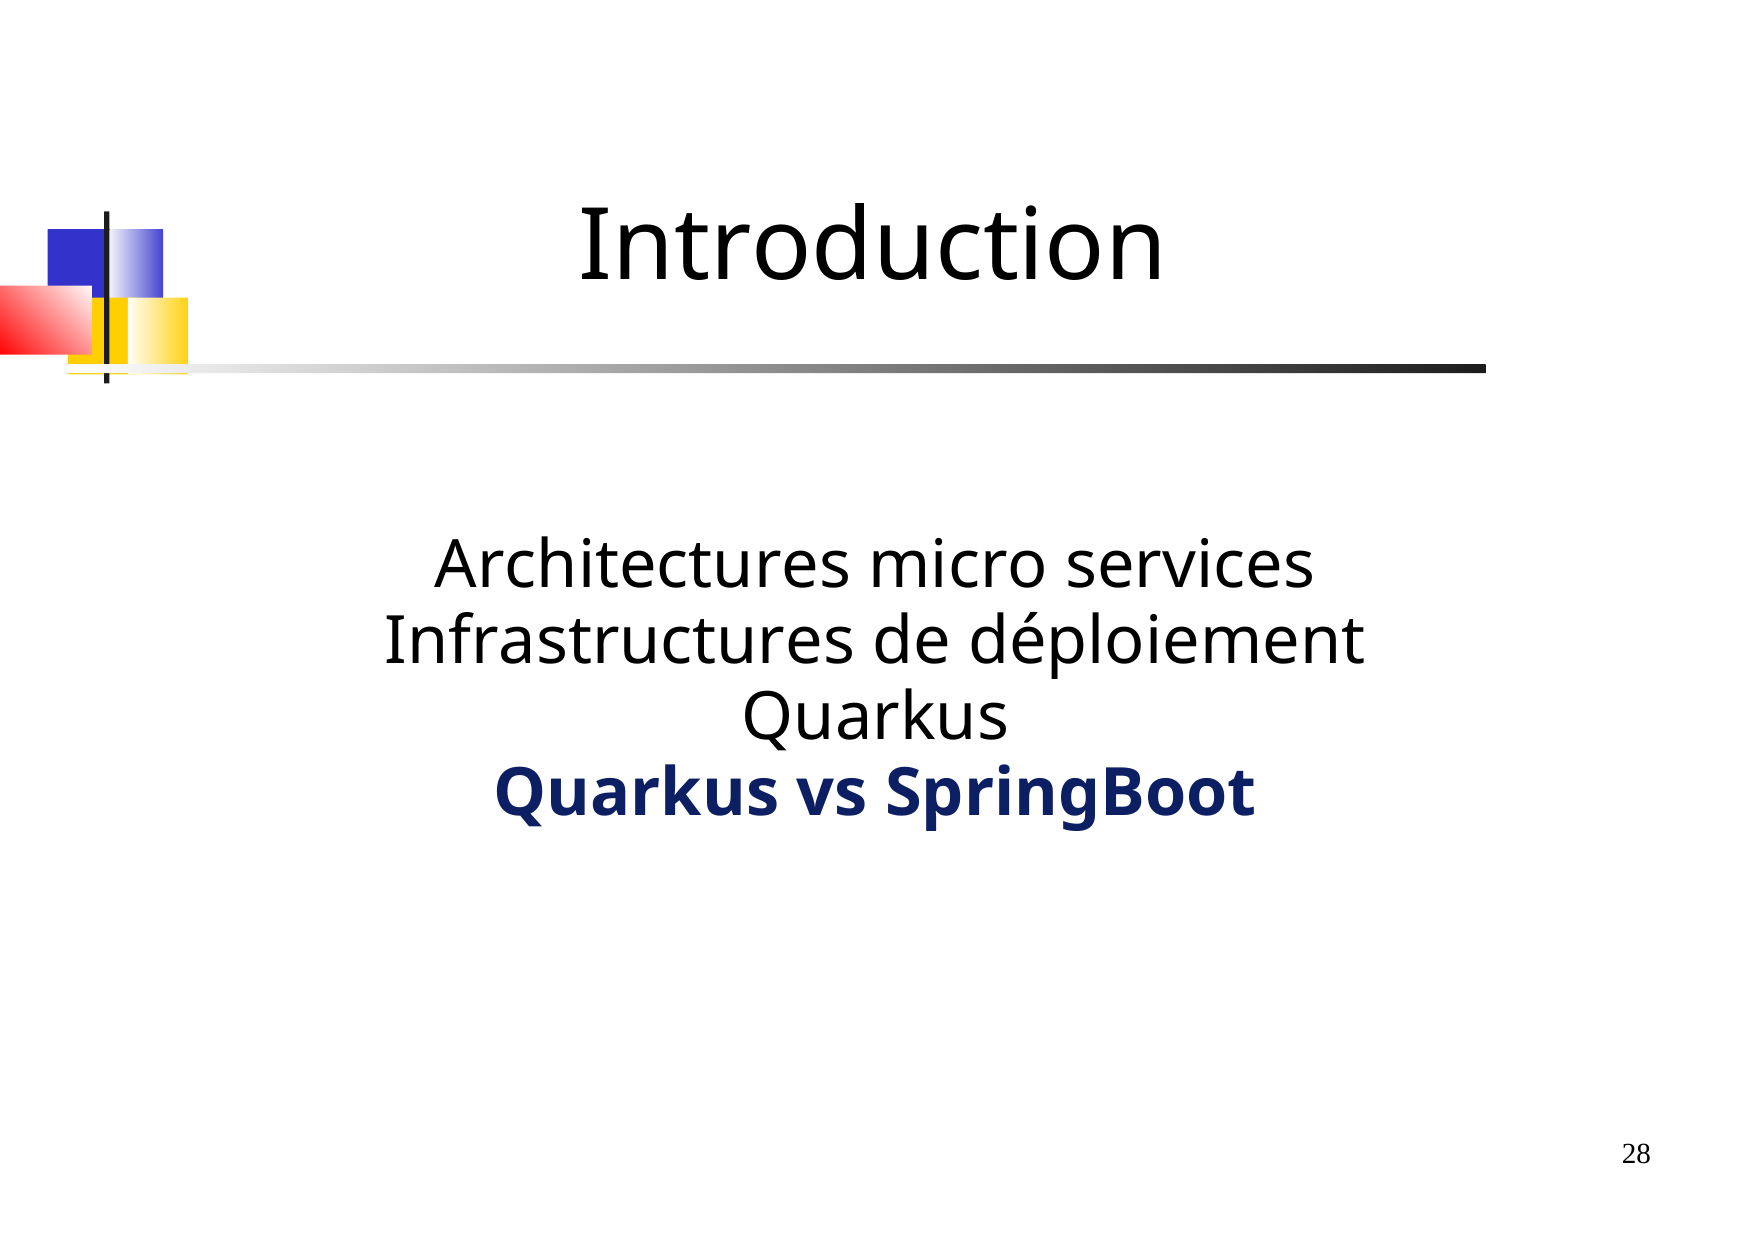

# Introduction
Architectures micro services
Infrastructures de déploiement
Quarkus
Quarkus vs SpringBoot